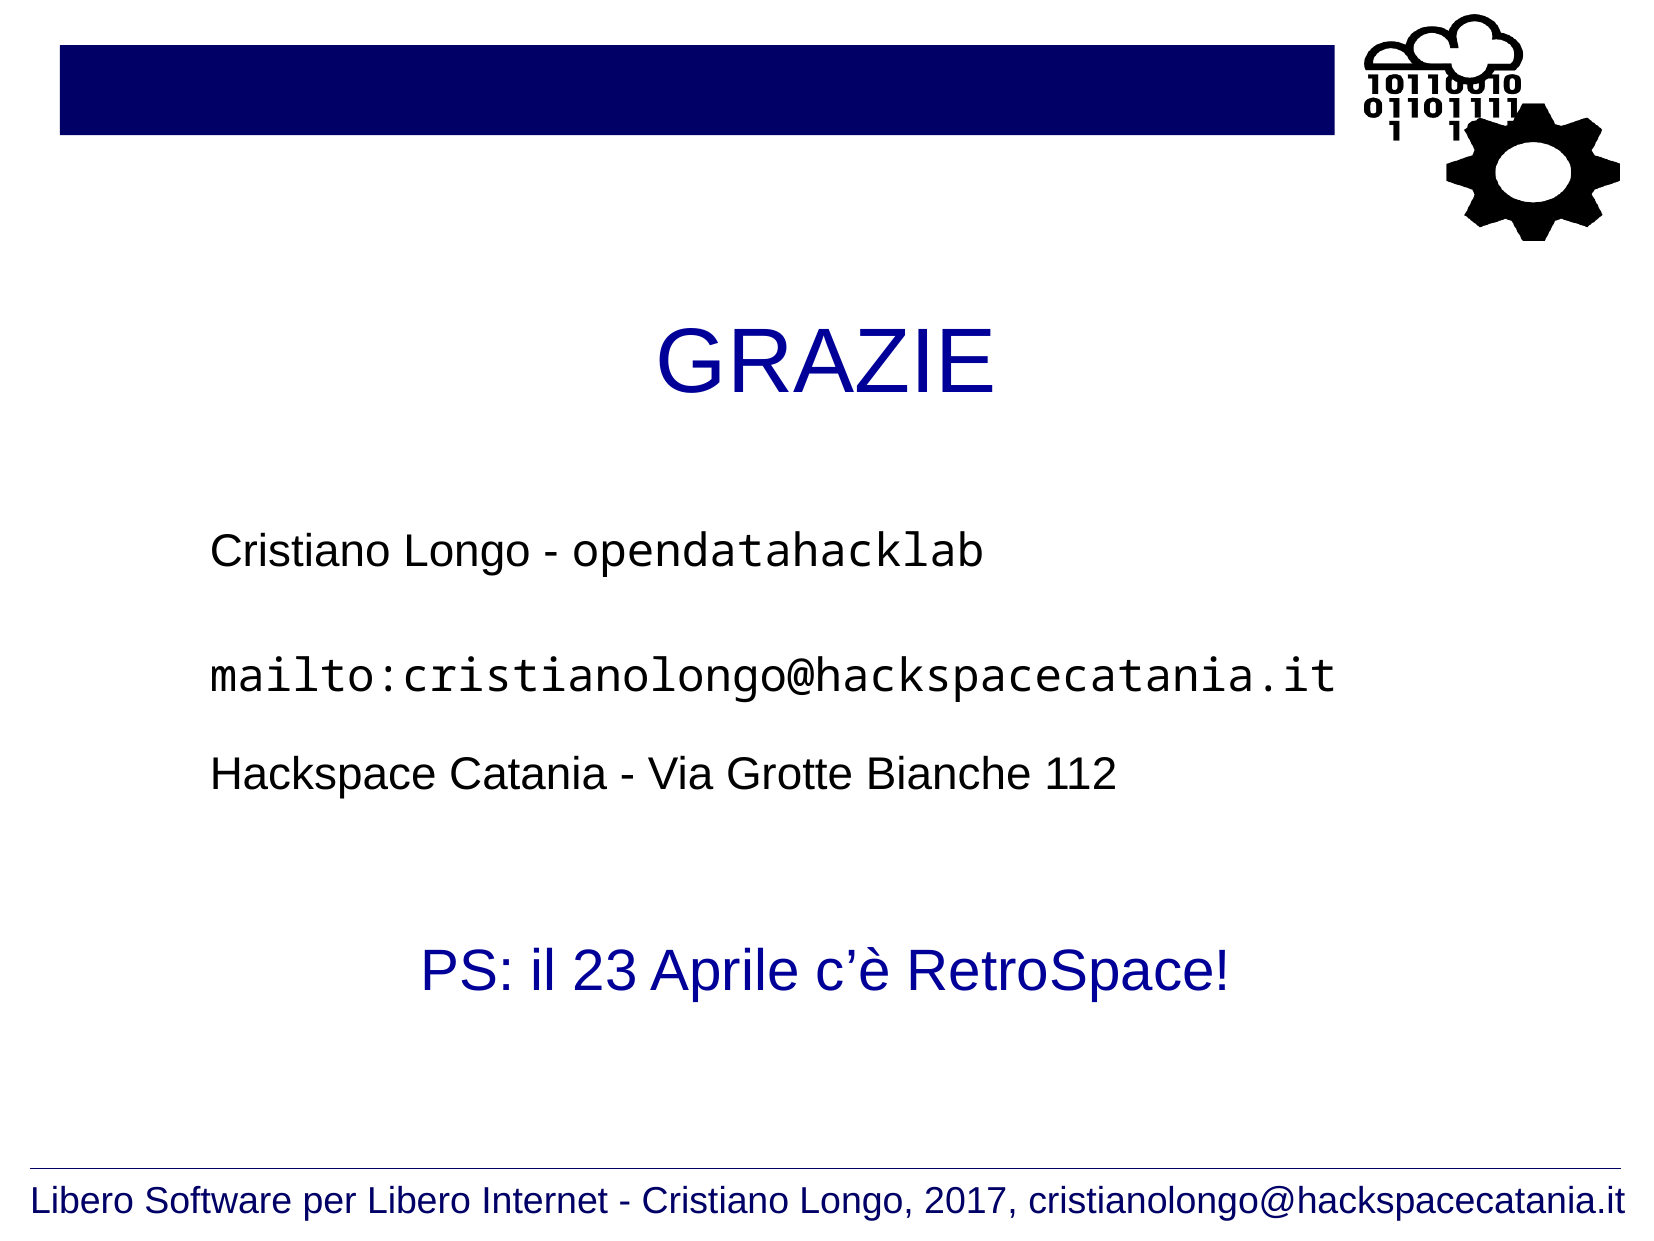

#
GRAZIE
Cristiano Longo - opendatahacklab
mailto:cristianolongo@hackspacecatania.it
Hackspace Catania - Via Grotte Bianche 112
PS: il 23 Aprile c’è RetroSpace!
Libero Software per Libero Internet - Cristiano Longo, 2017, cristianolongo@hackspacecatania.it